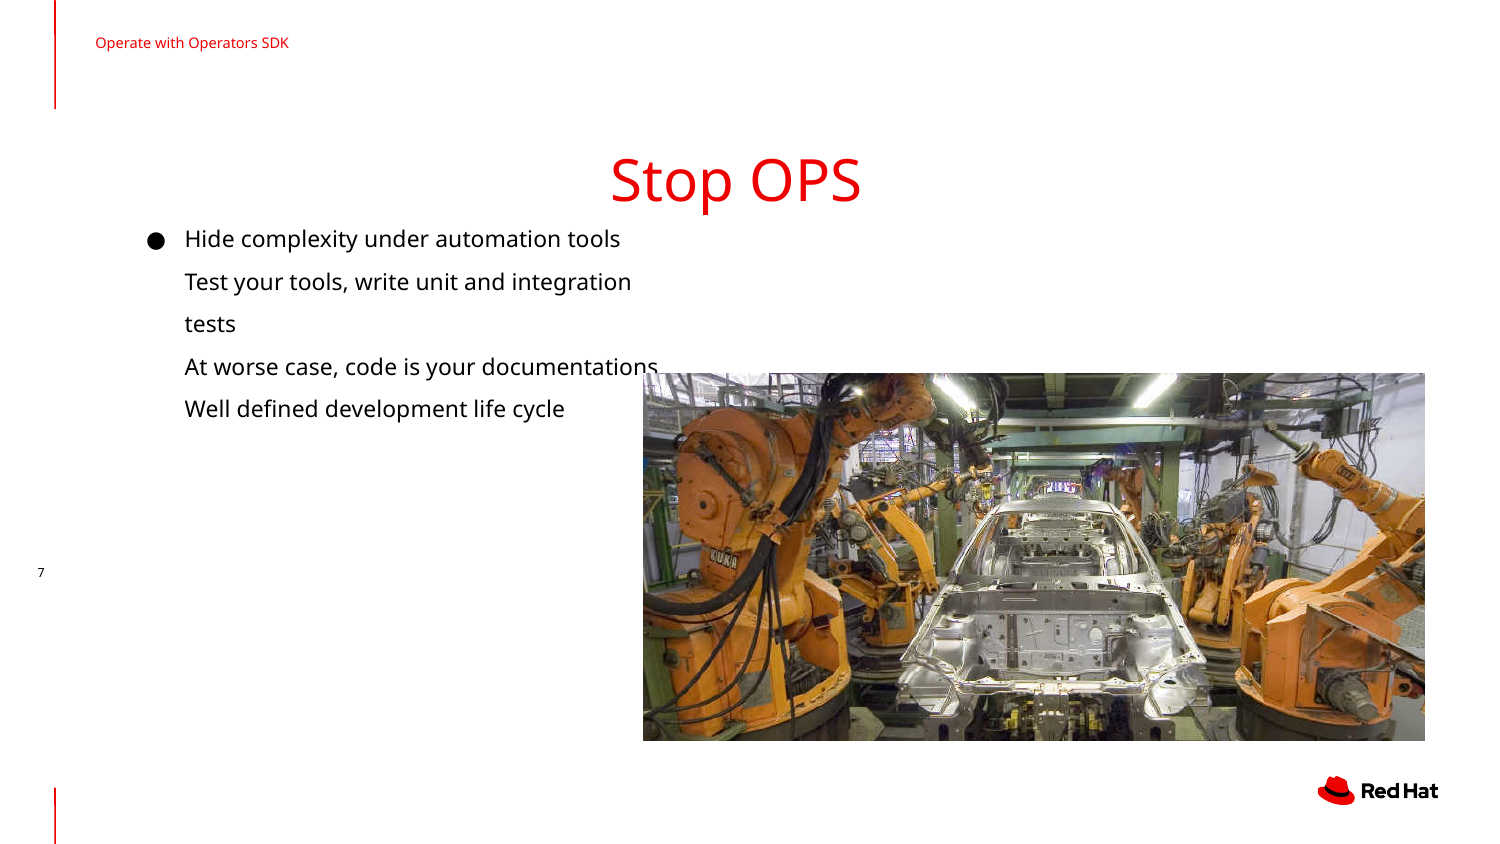

# Operate with Operators SDK
Stop OPS
Hide complexity under automation tools
Test your tools, write unit and integration tests
At worse case, code is your documentations
Well defined development life cycle